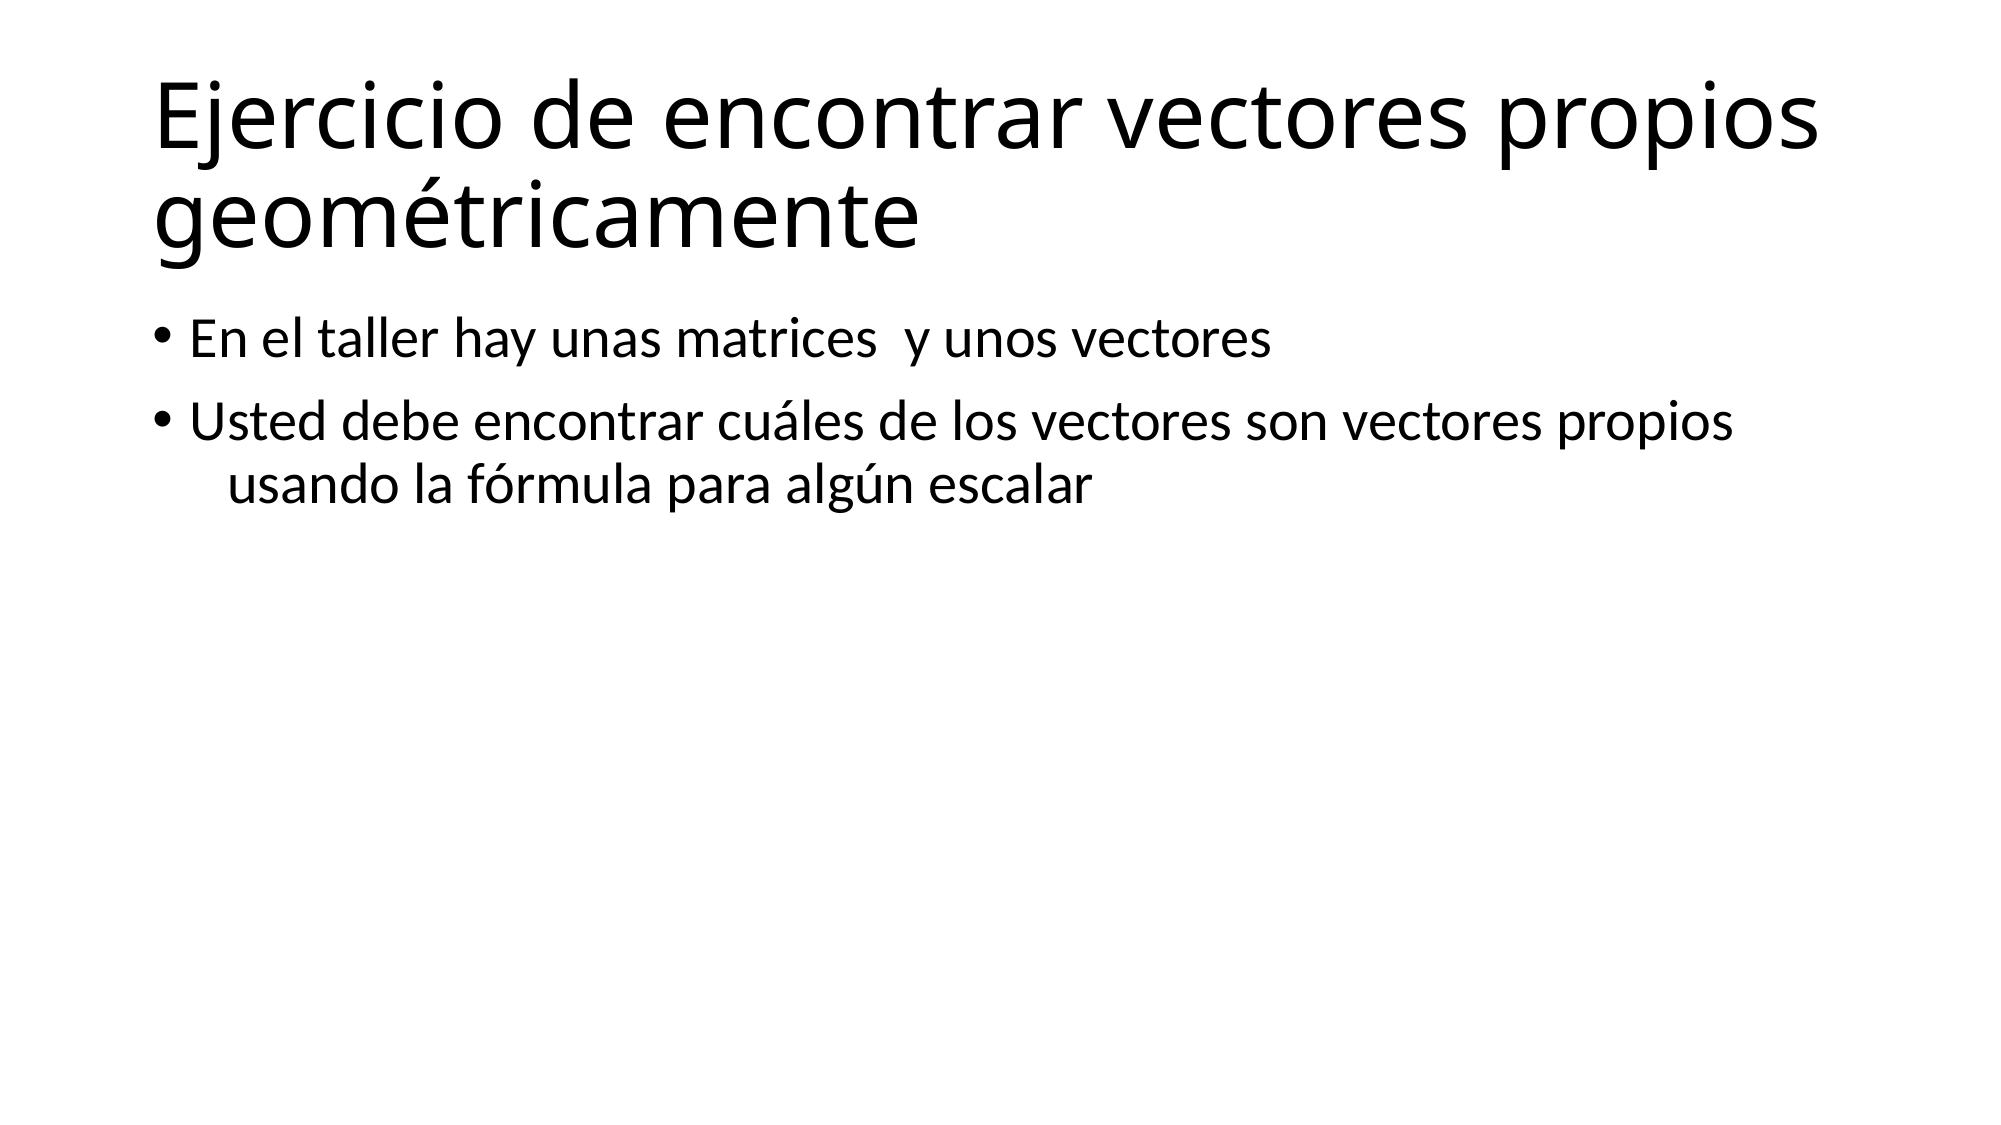

# Ejercicio de encontrar vectores propios geométricamente
En el taller hay unas matrices y unos vectores
Usted debe encontrar cuáles de los vectores son vectores propios usando la fórmula para algún escalar